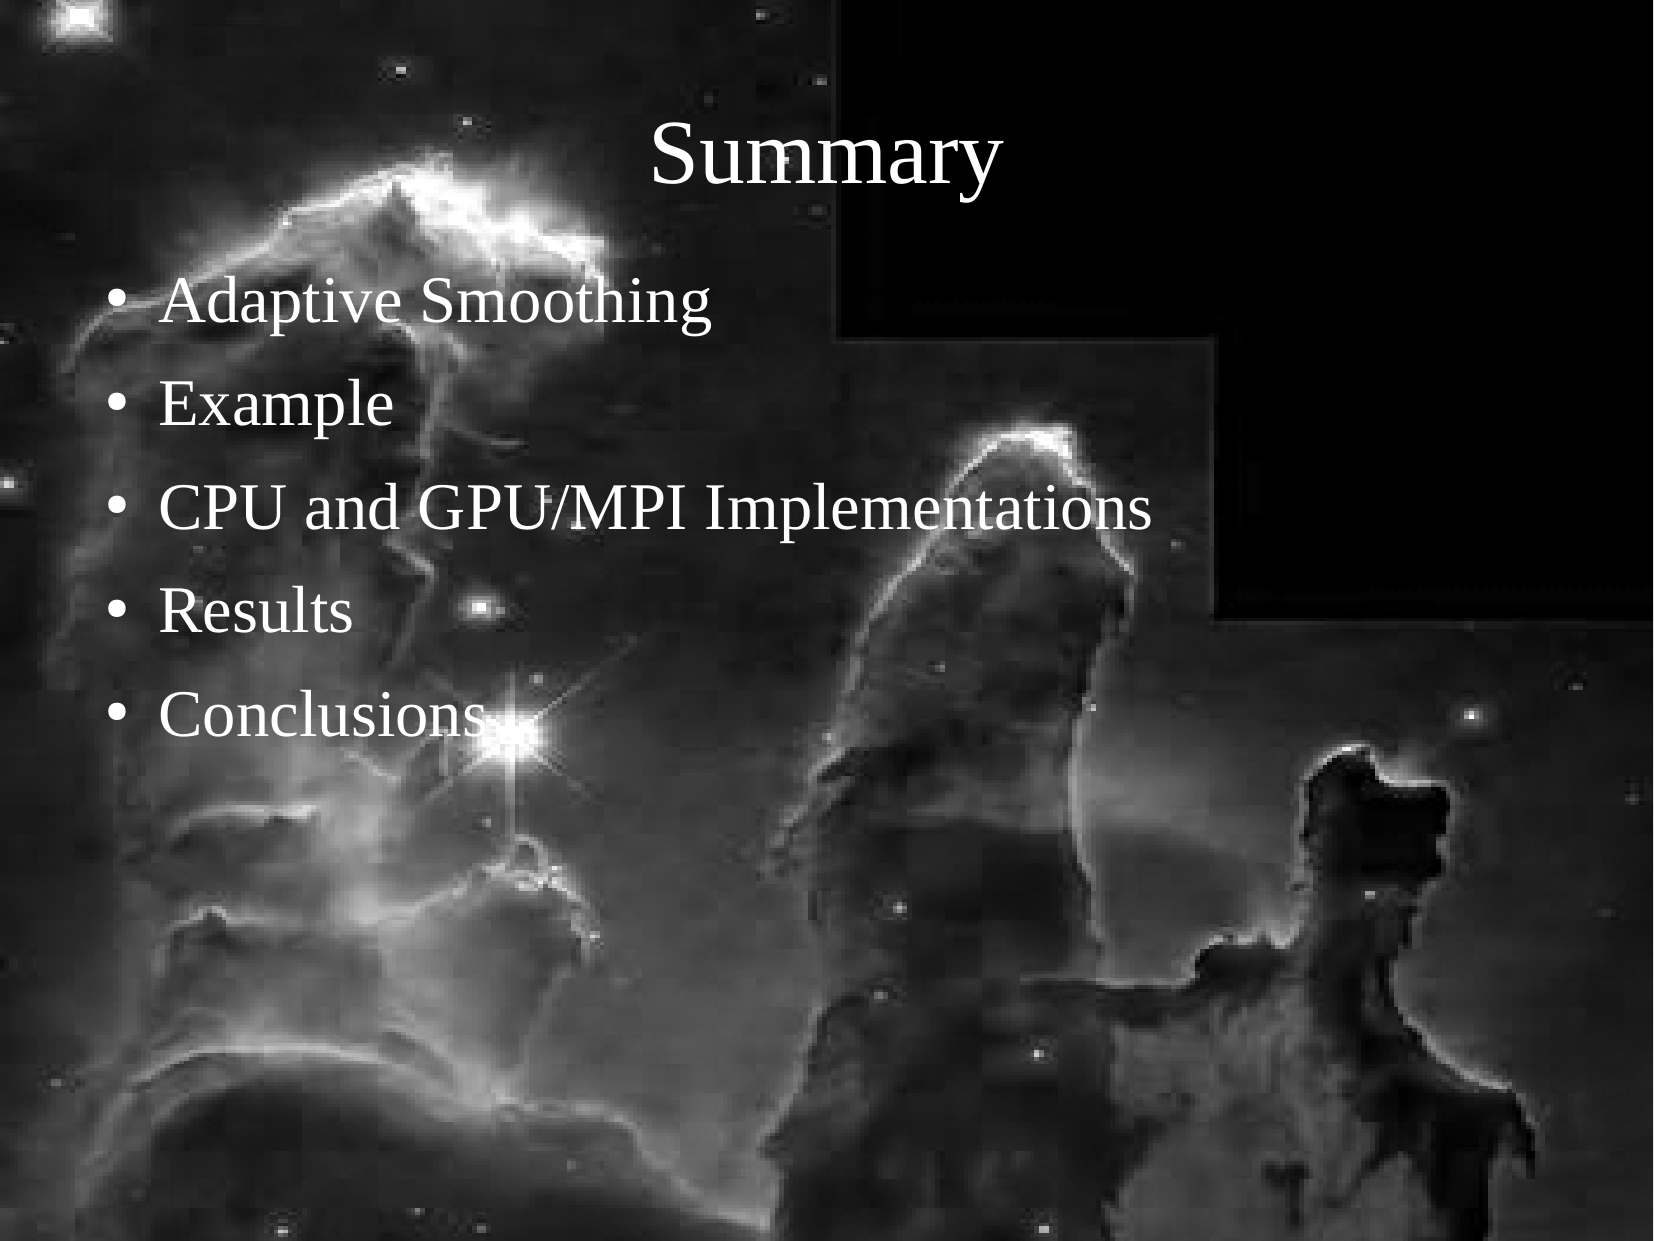

# Summary
Adaptive Smoothing
Example
CPU and GPU/MPI Implementations
Results
Conclusions